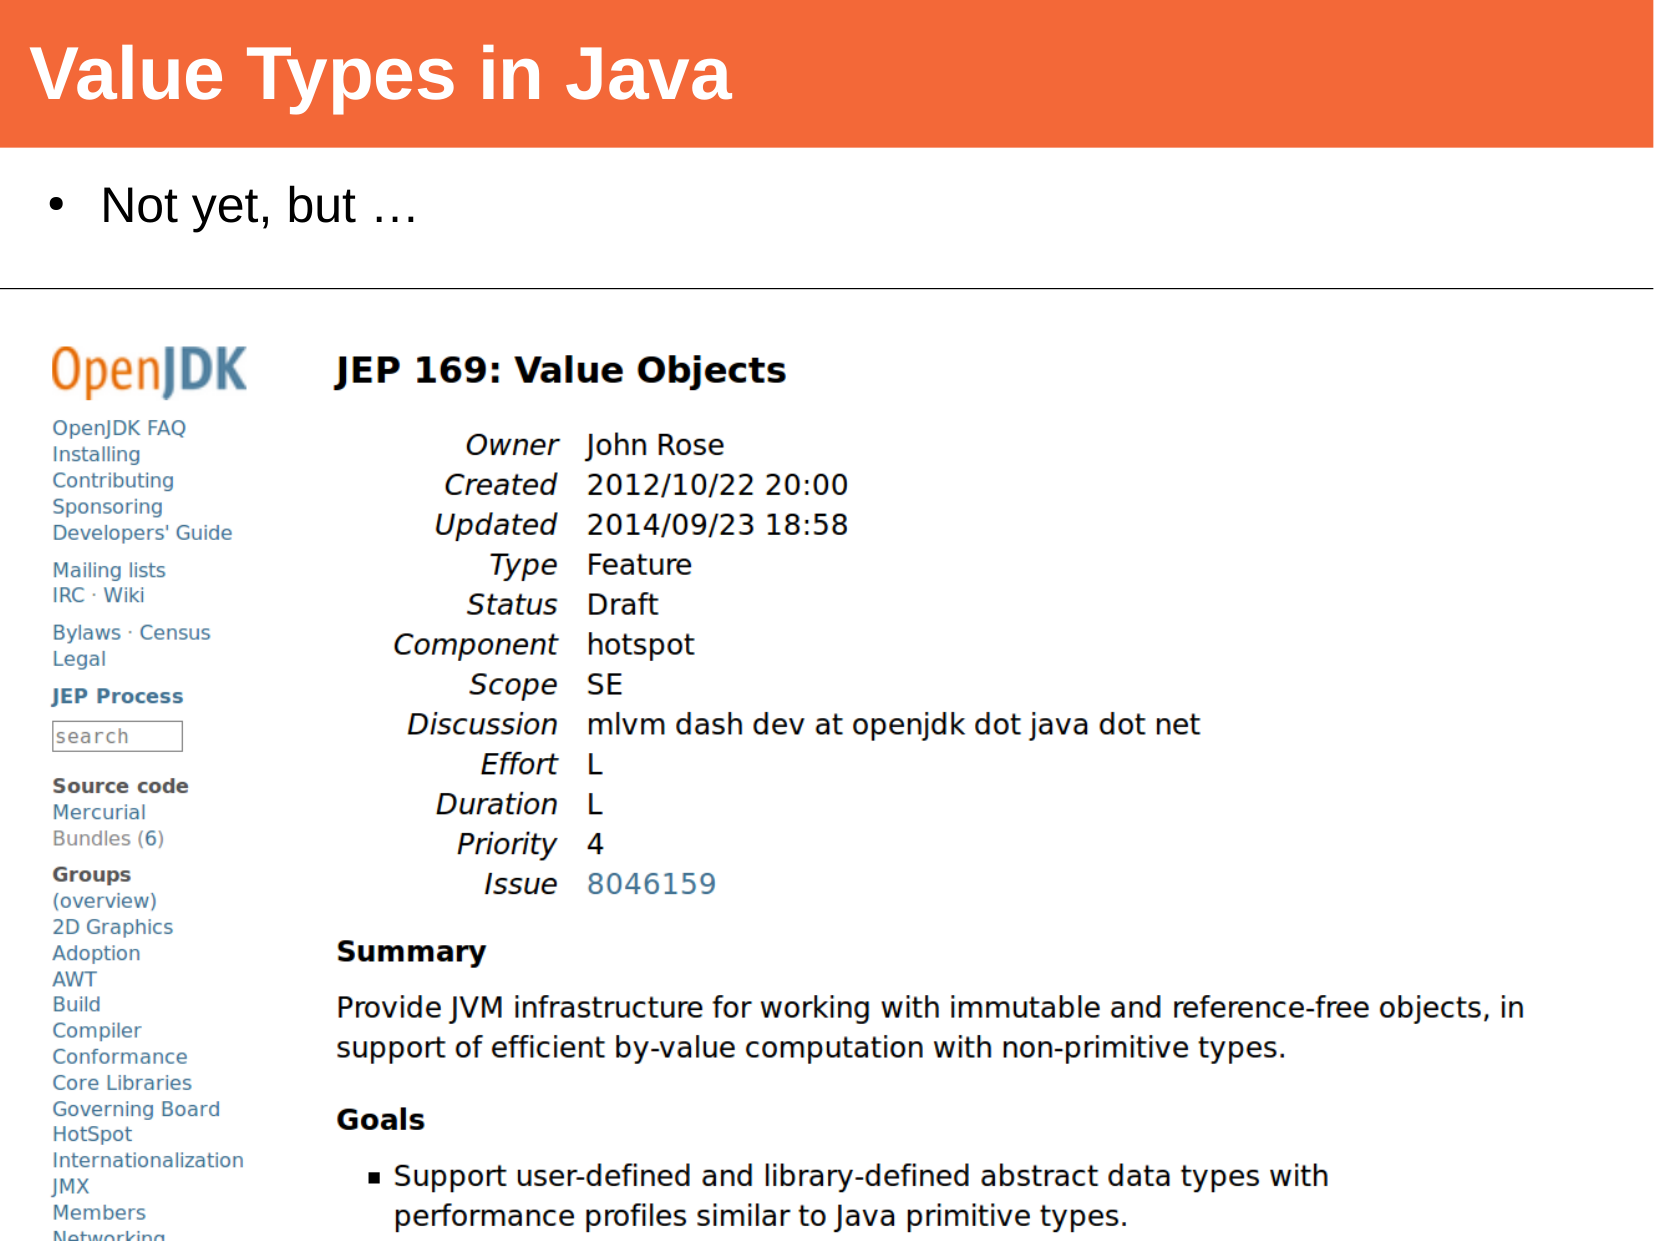

# Value Types in Java
Not yet, but …
Advanced Design and Programming
26
© 2018 Dirk Riehle - All Rights Reserved